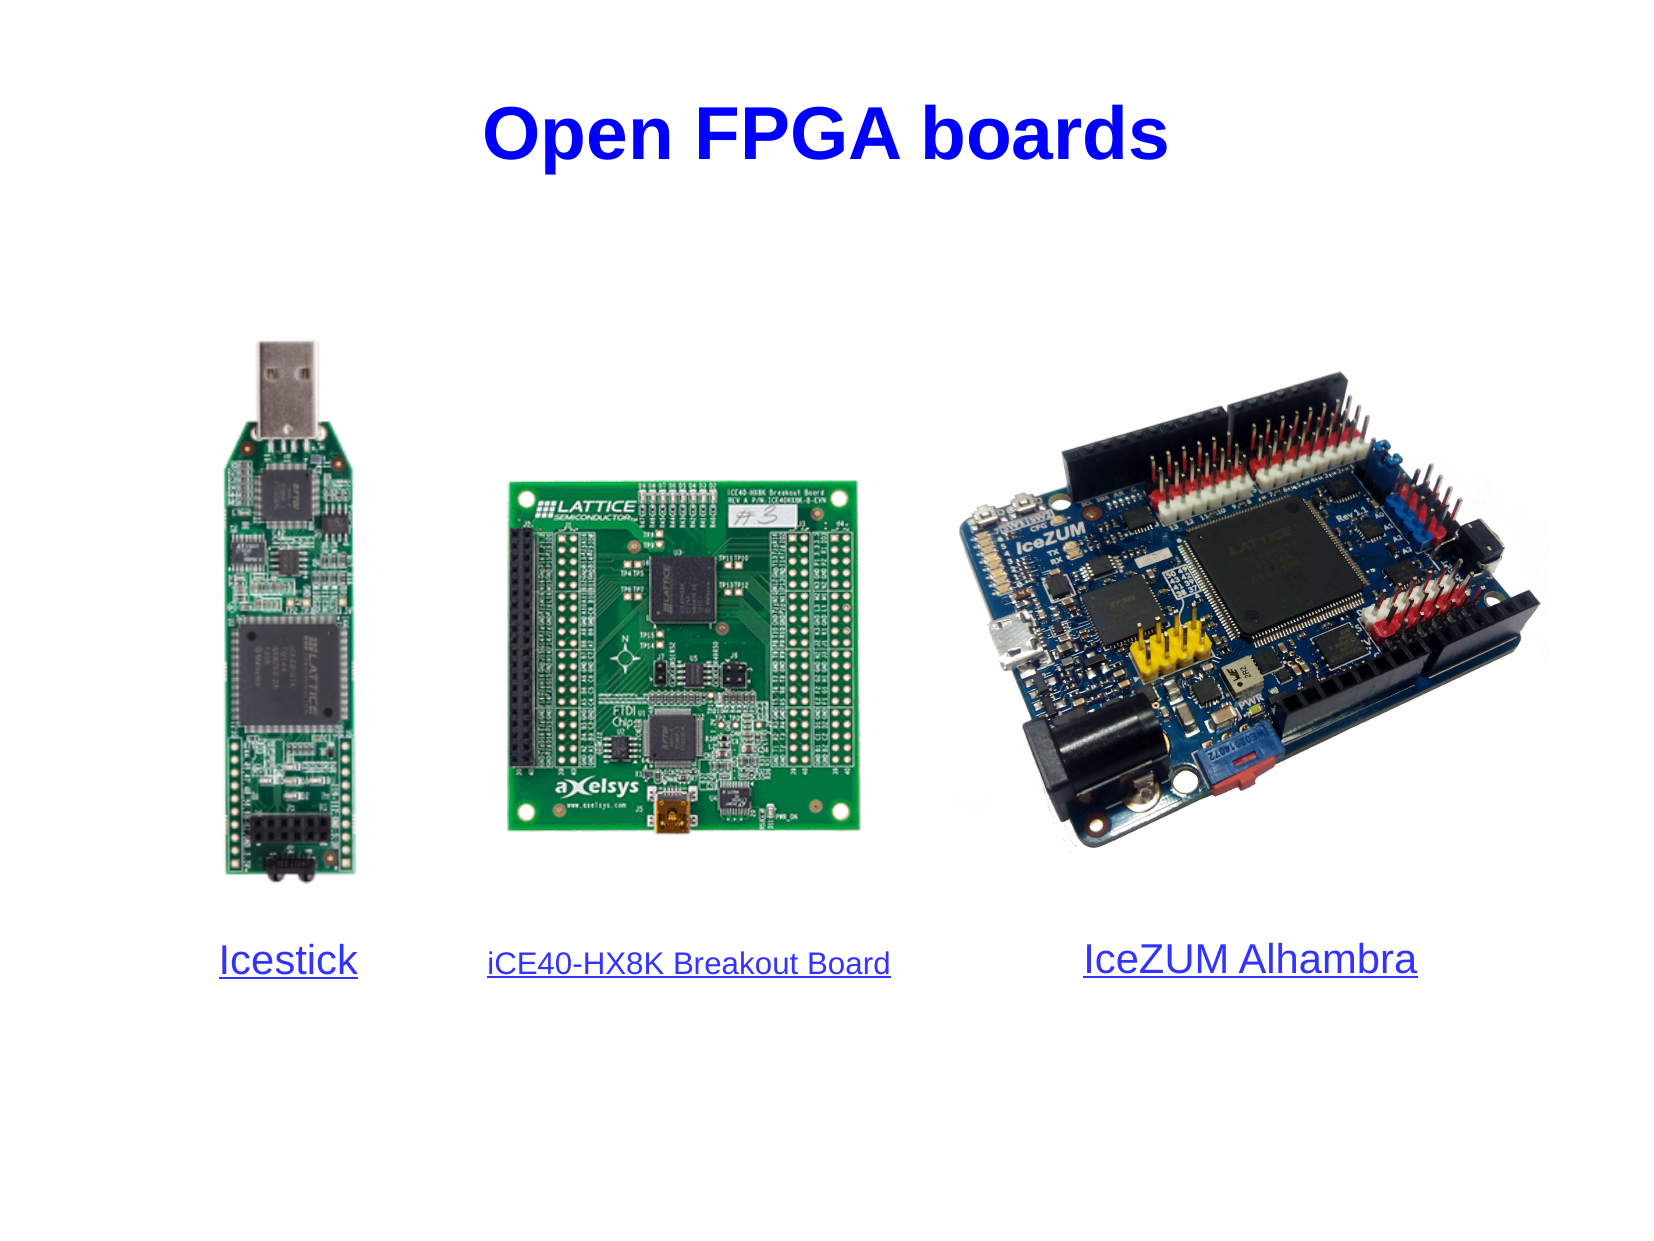

# Open FPGA boards
IceZUM Alhambra
Icestick
iCE40-HX8K Breakout Board